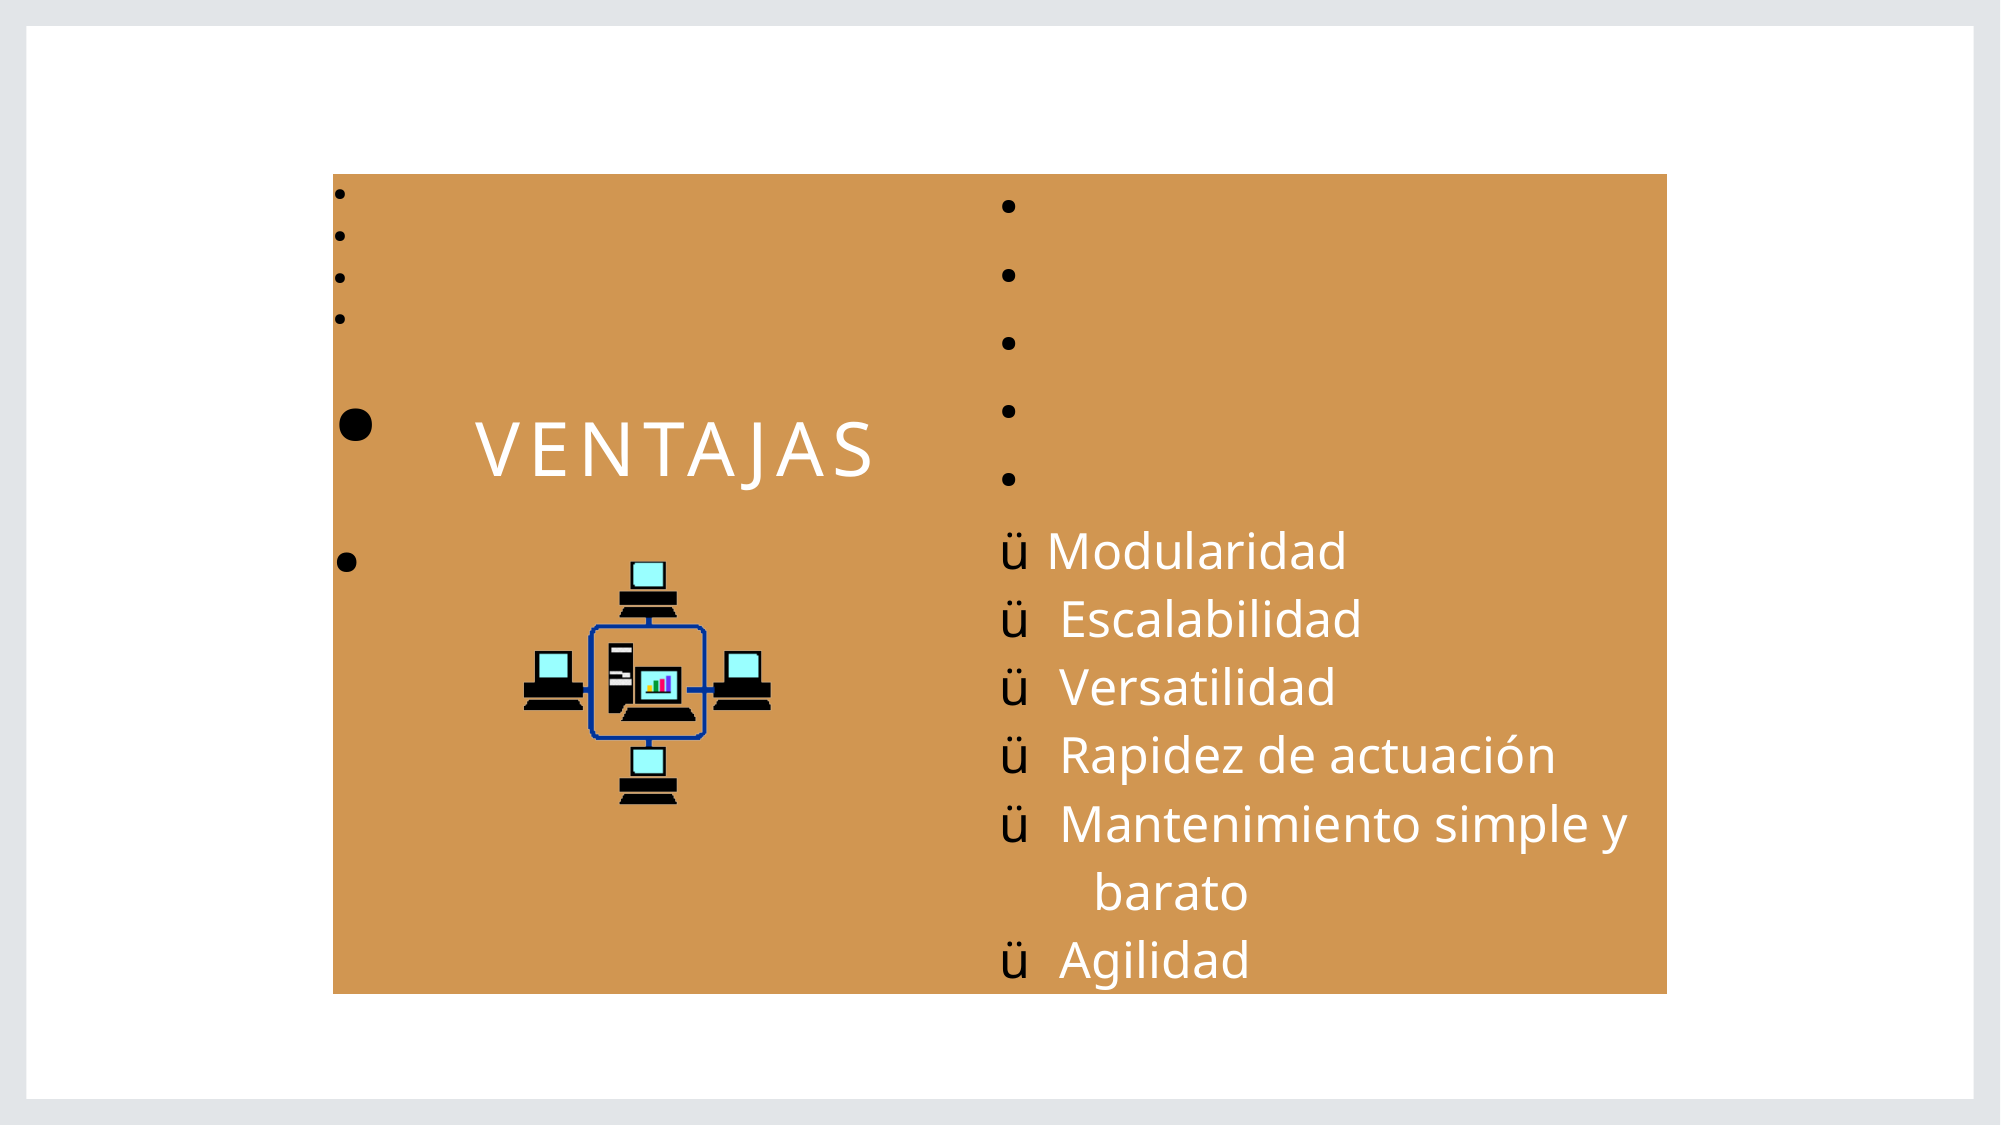

| Ventajas | Modularidad Escalabilidad Versatilidad Rapidez de actuación Mantenimiento simple y barato Agilidad |
| --- | --- |